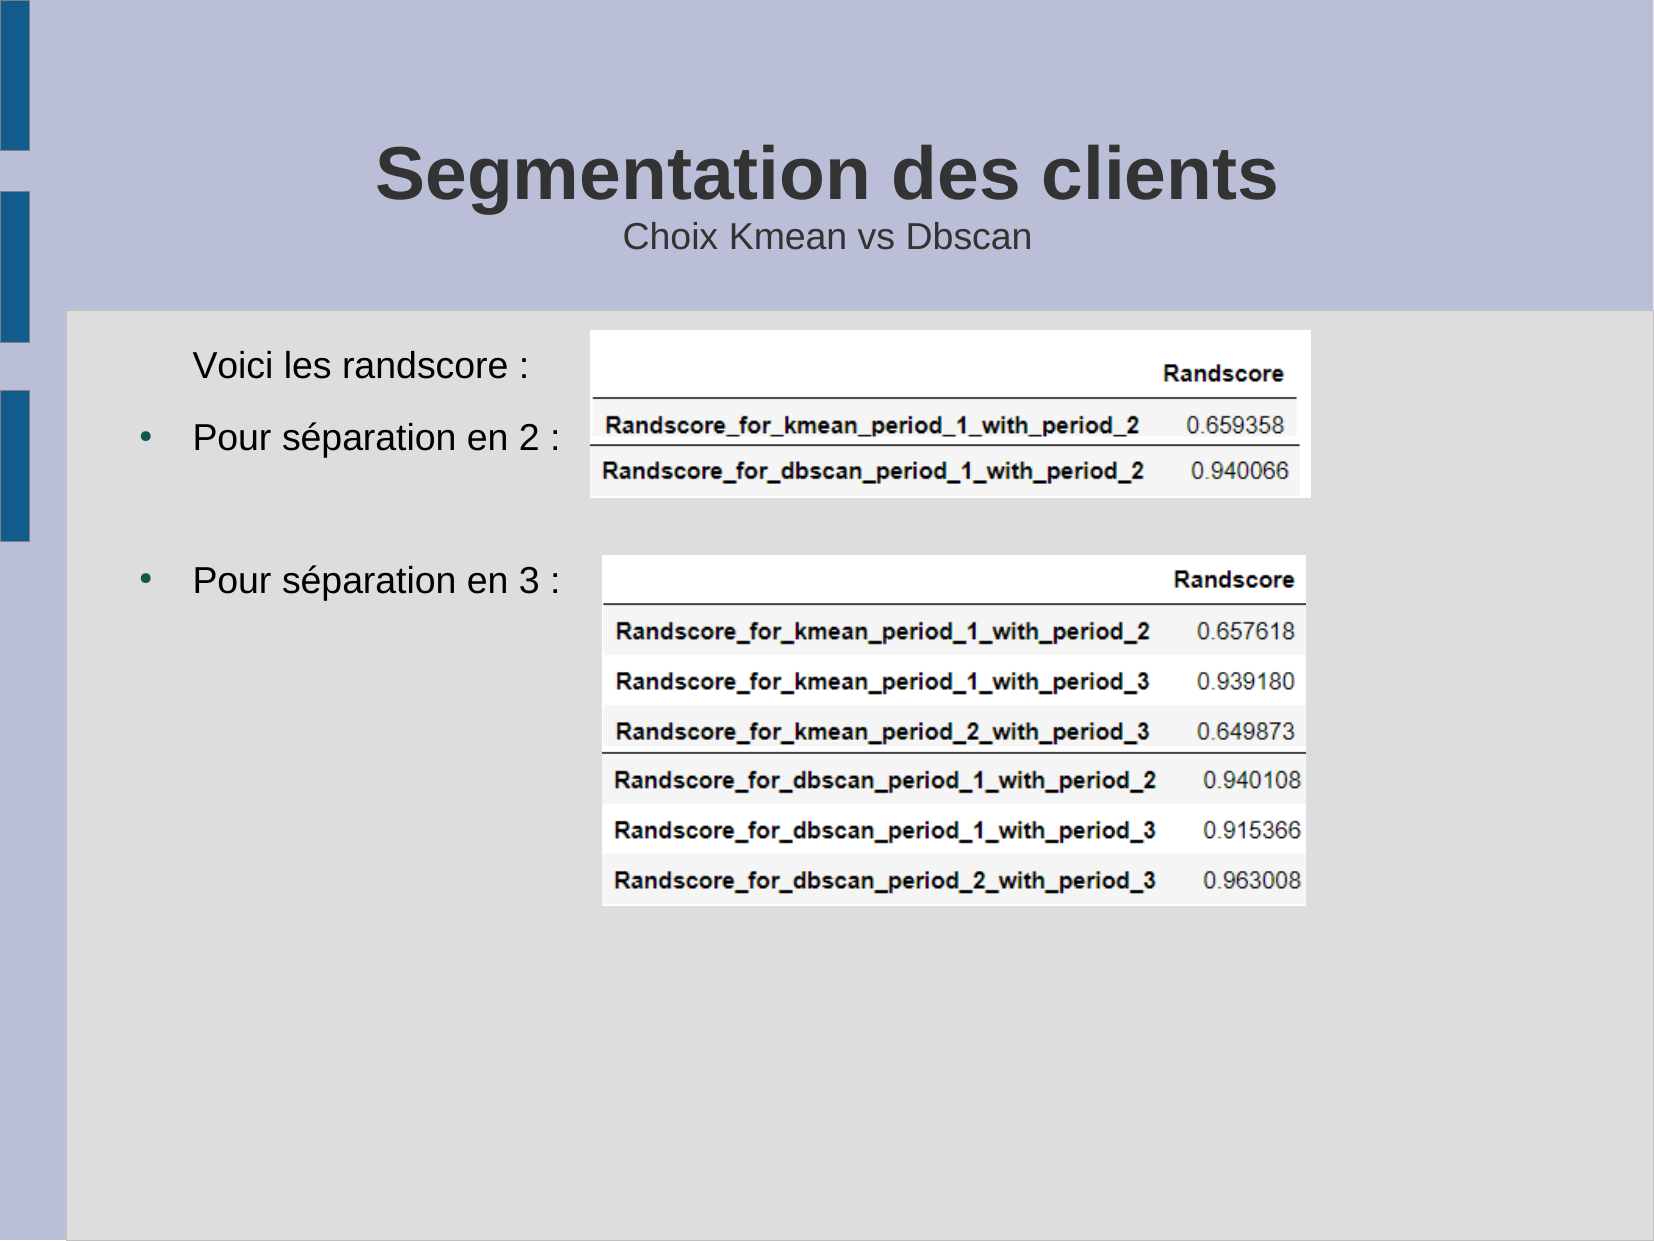

# Segmentation des clients Choix Kmean vs Dbscan
Voici les randscore :
Pour séparation en 2 :
Pour séparation en 3 :